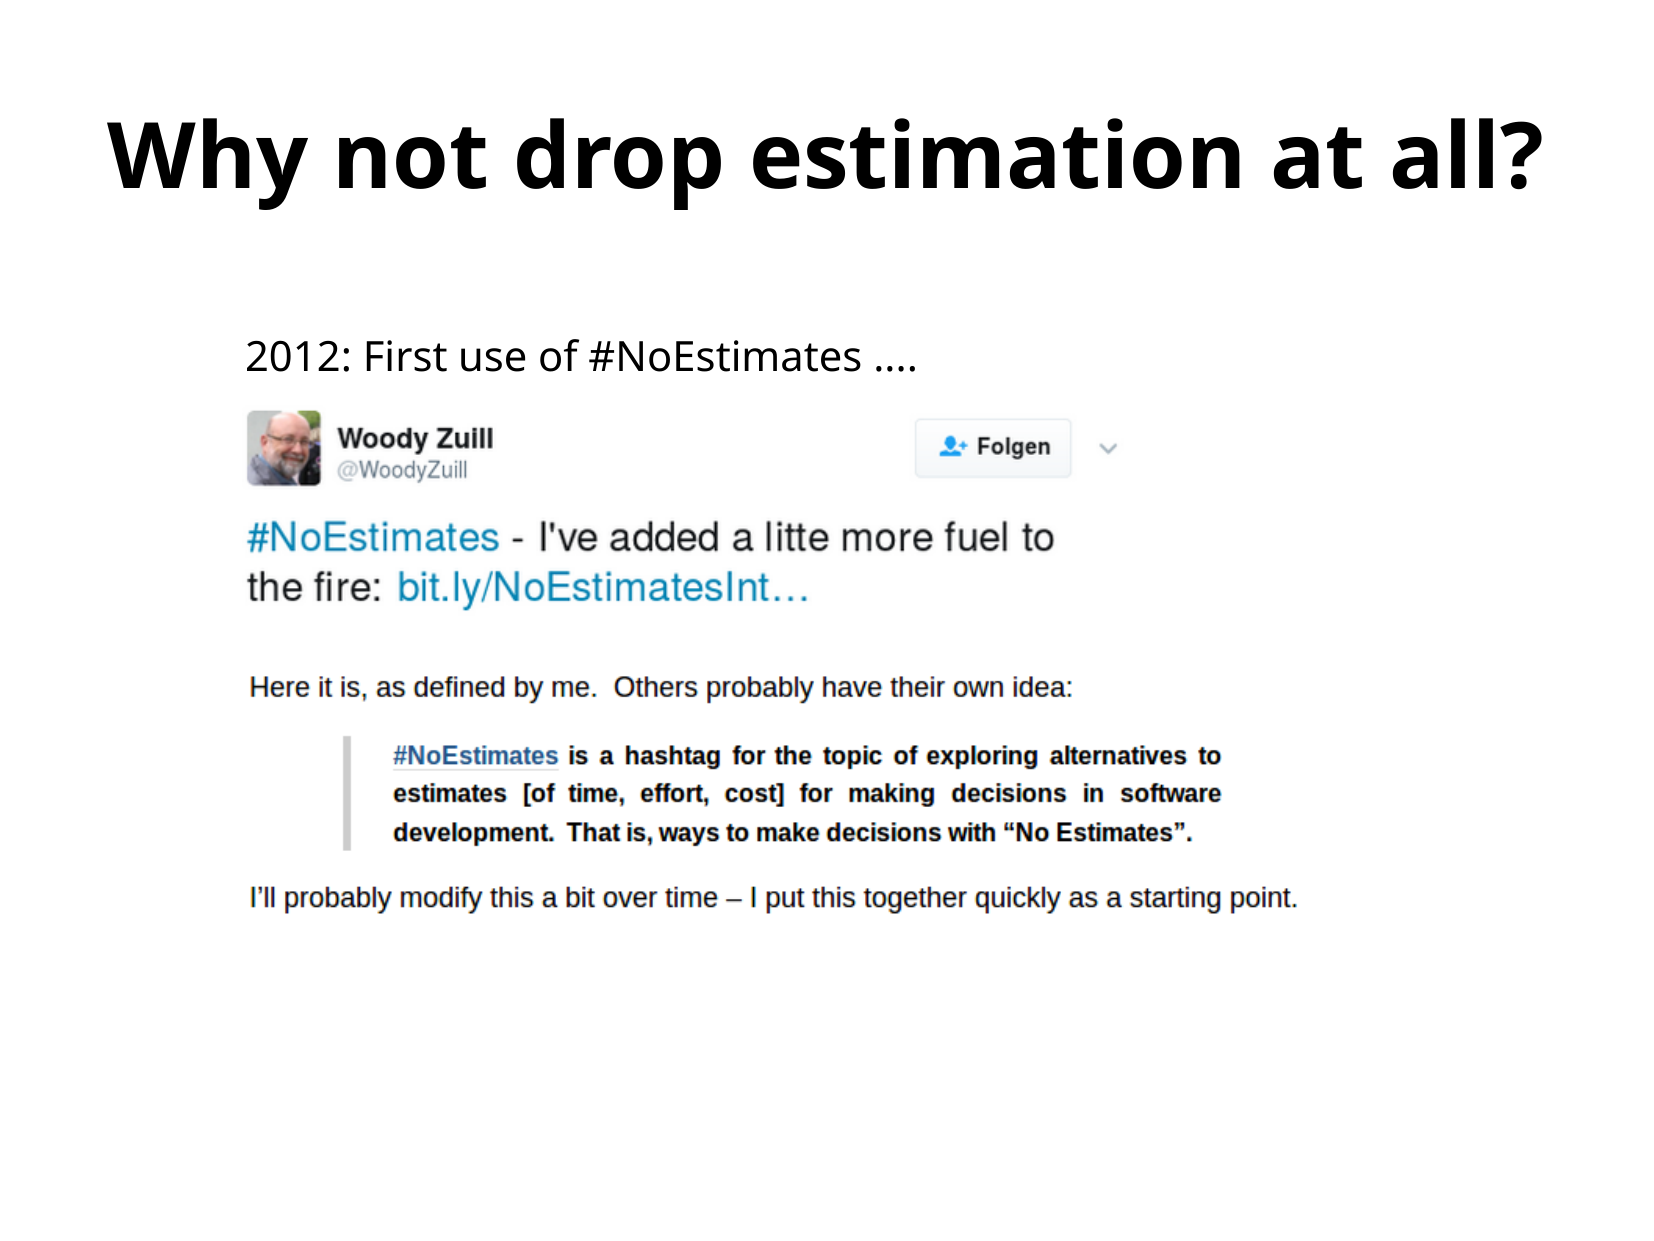

# Why not drop estimation at all?
2012: First use of #NoEstimates ....